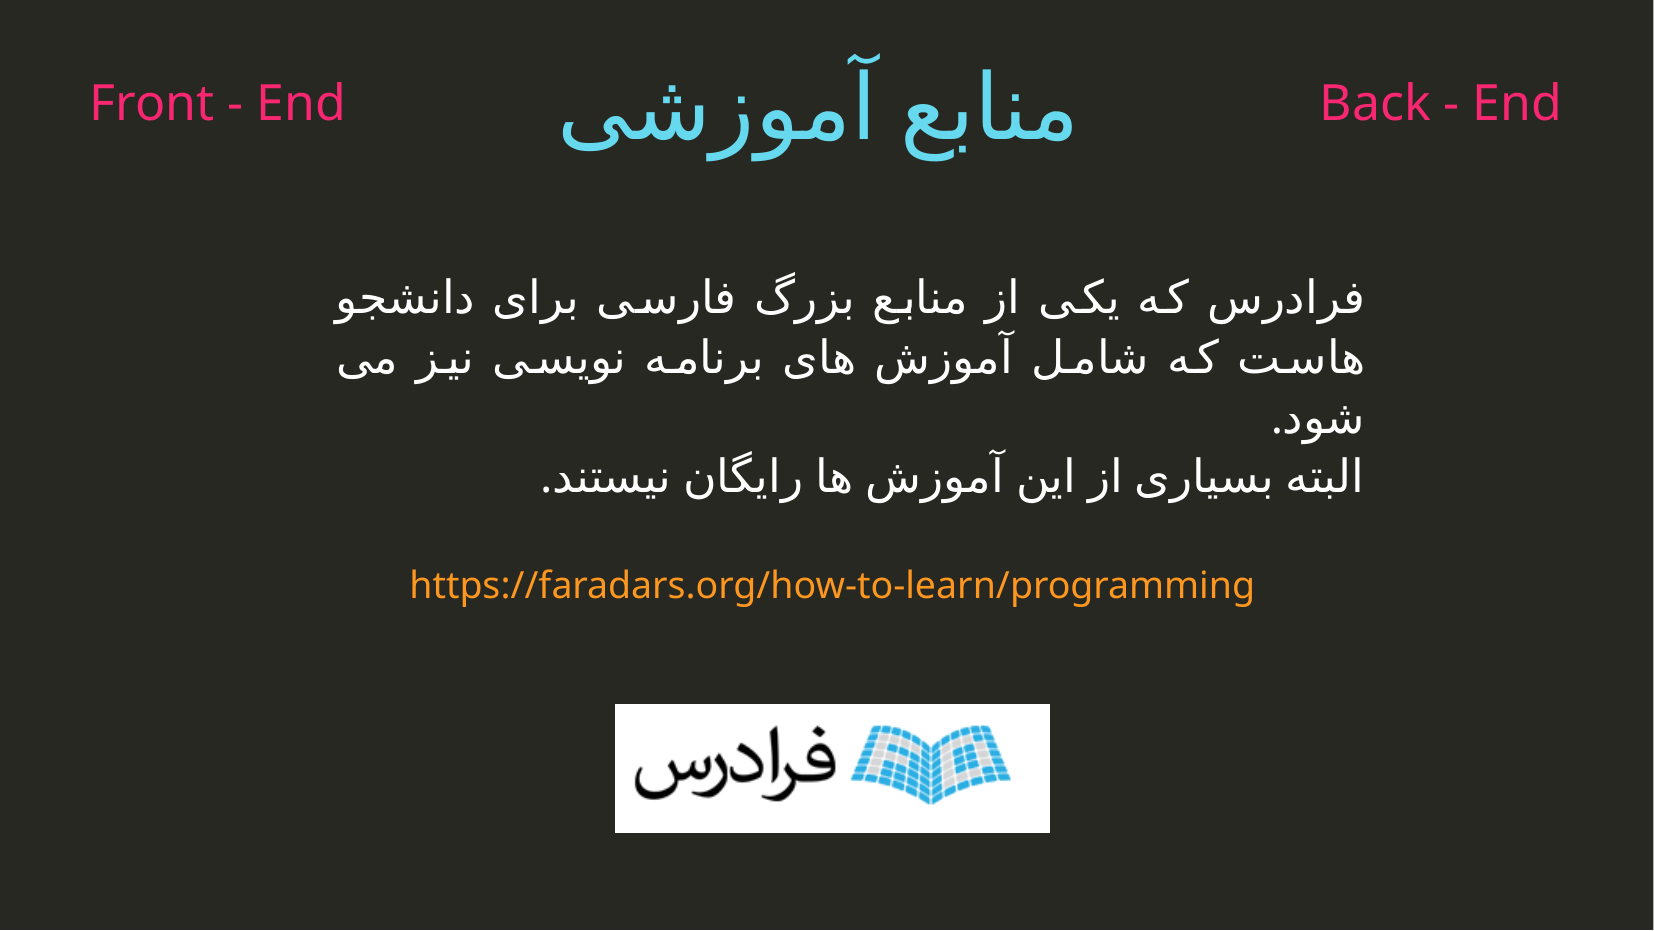

# منابع آموزشی
Front - End
Back - End
فرادرس که یکی از منابع بزرگ فارسی برای دانشجو هاست که شامل آموزش های برنامه نویسی نیز می شود.
البته بسیاری از این آموزش ها رایگان نیستند.
https://faradars.org/how-to-learn/programming